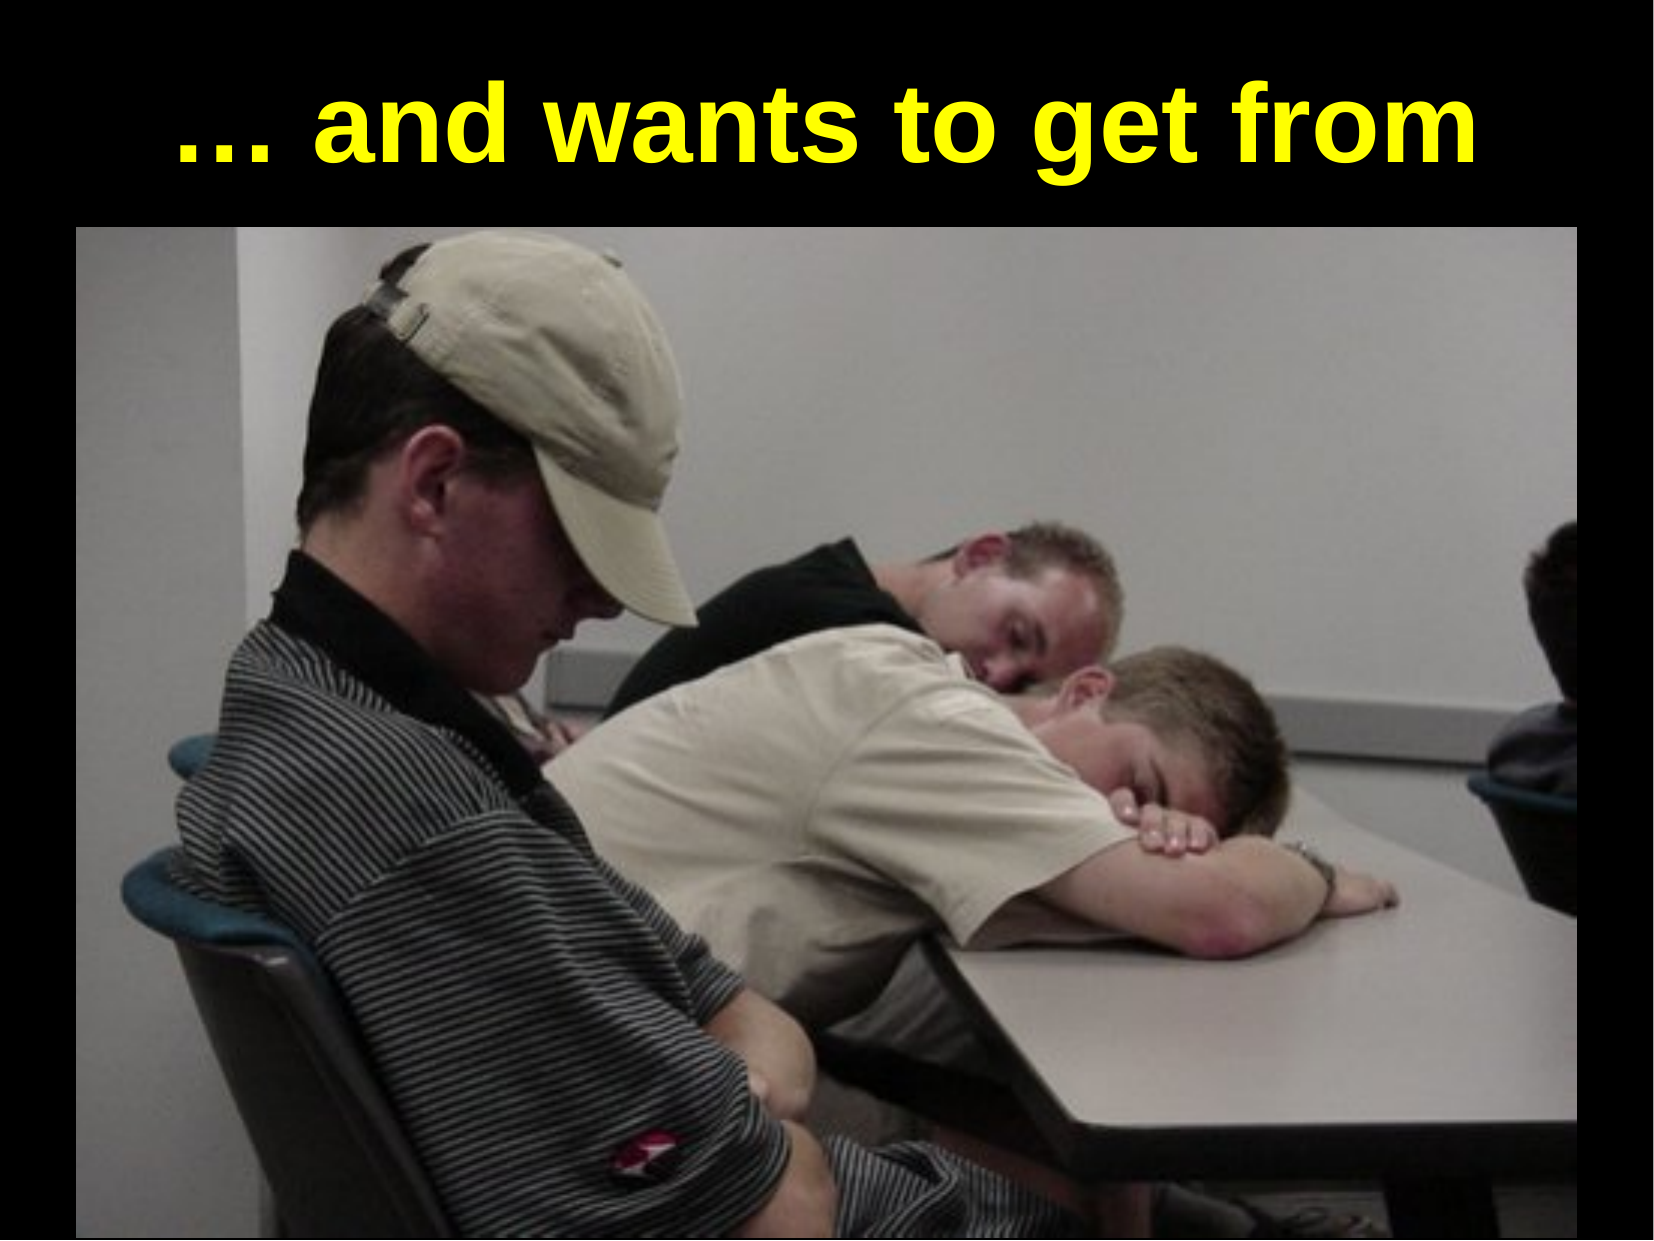

# … and wants to get from